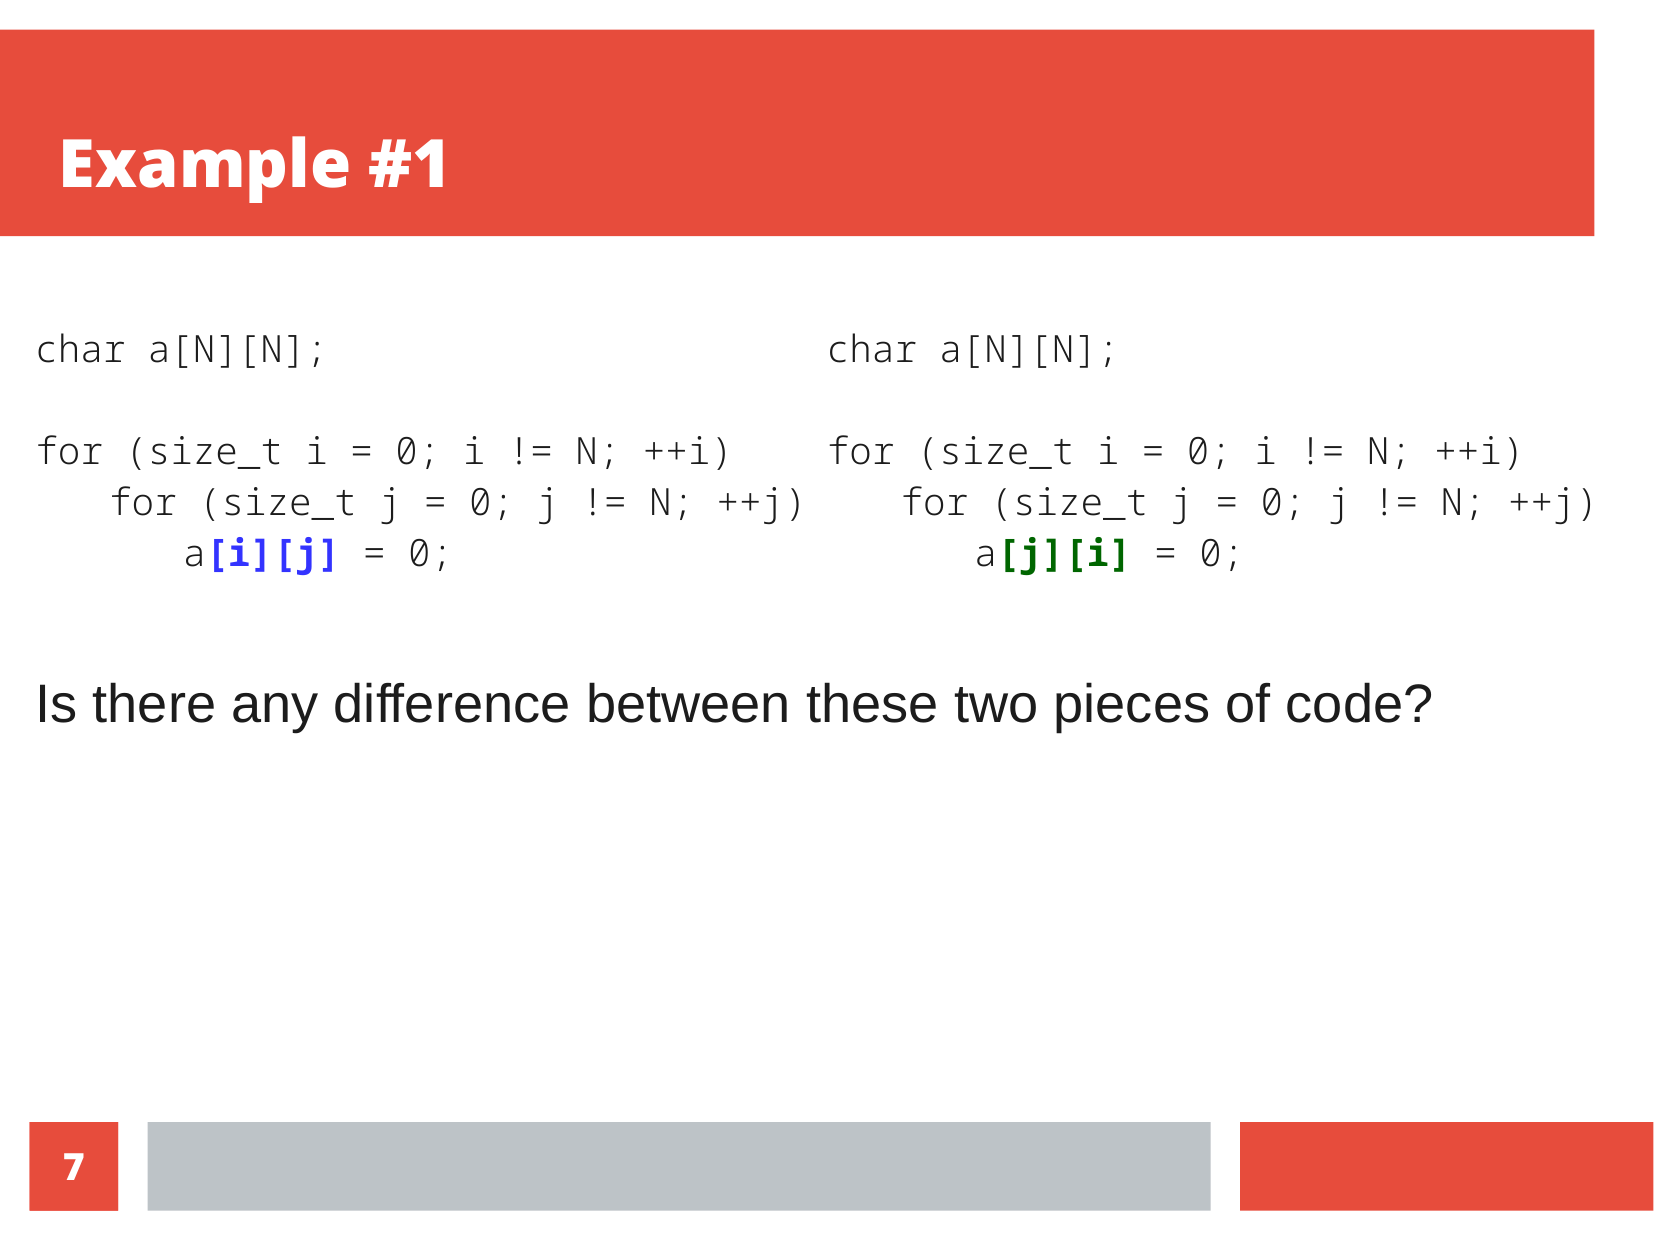

# Example #1
char a[N][N];
for (size_t i = 0; i != N; ++i)
	for (size_t j = 0; j != N; ++j)
		a[i][j] = 0;
char a[N][N];
for (size_t i = 0; i != N; ++i)
	for (size_t j = 0; j != N; ++j)
		a[j][i] = 0;
Is there any difference between these two pieces of code?
7